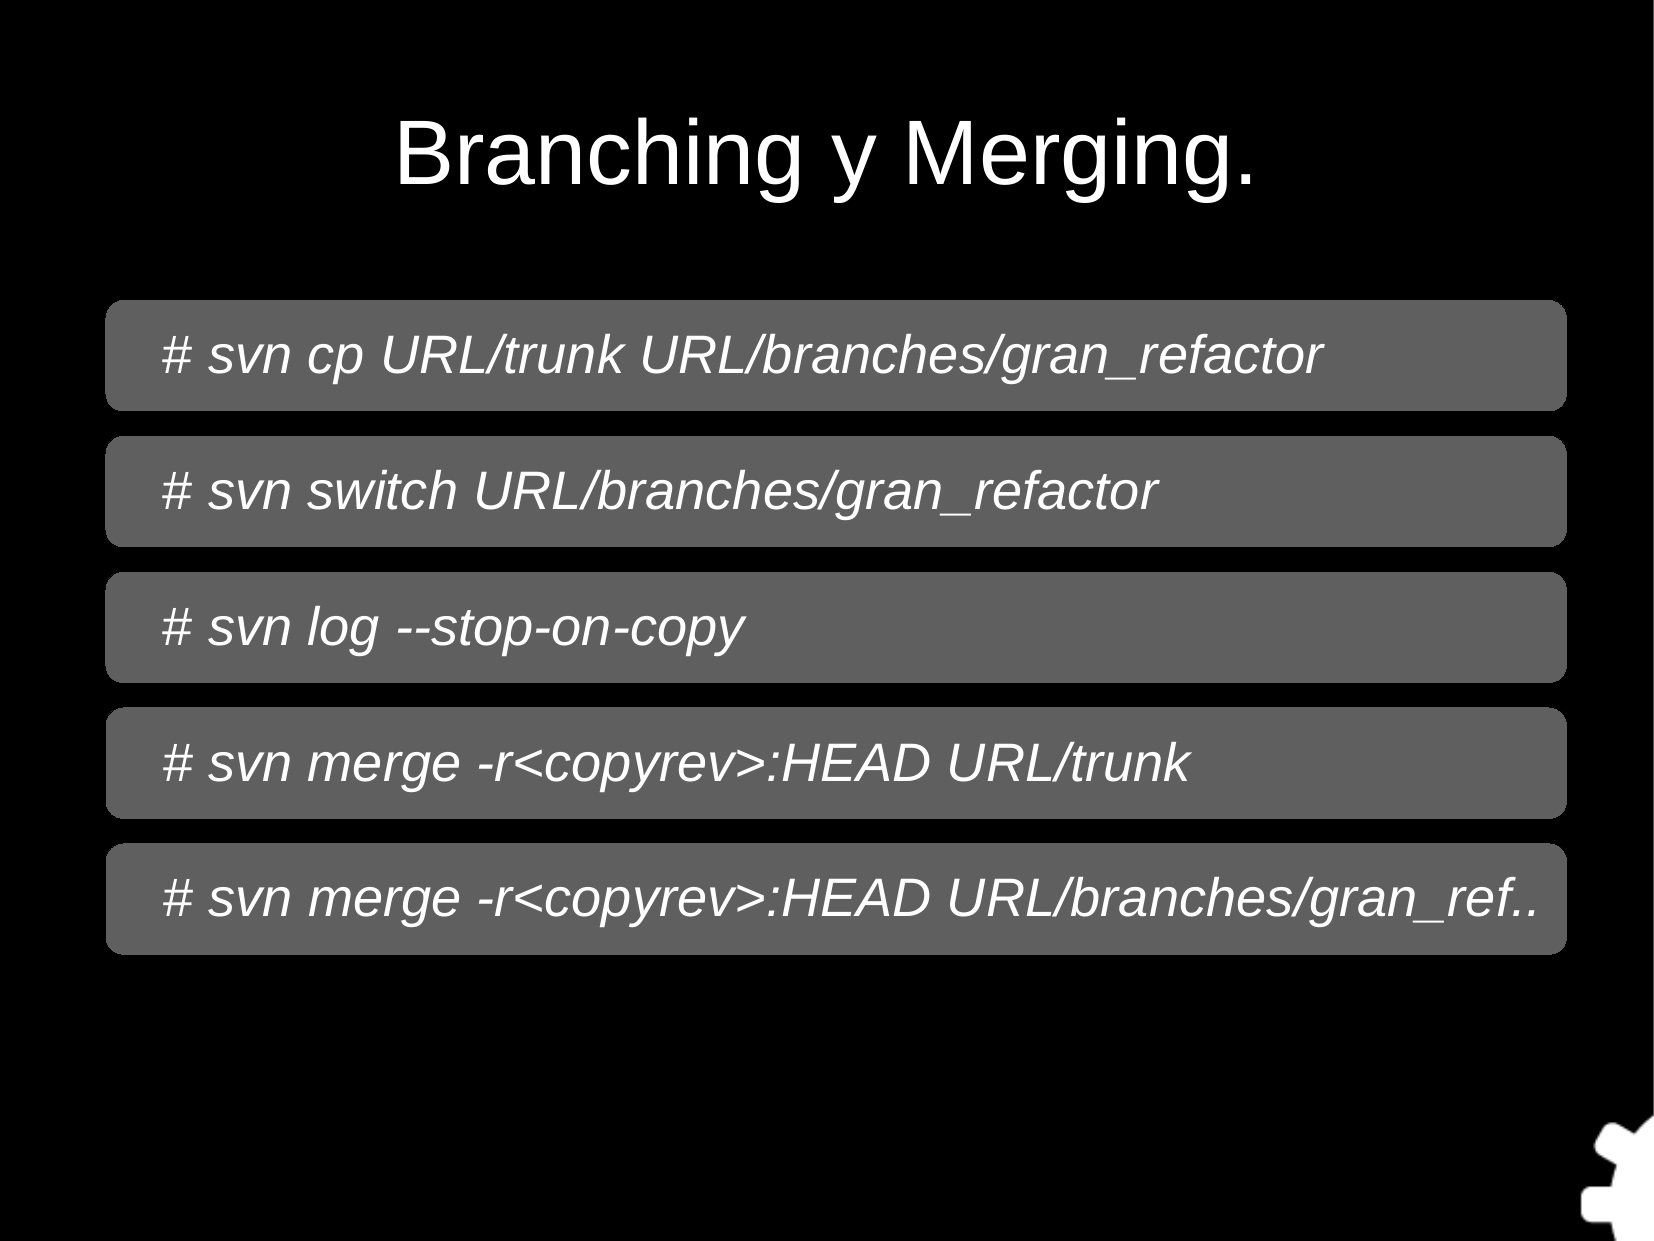

# Branching y Merging.
# svn cp URL/trunk URL/branches/gran_refactor
# svn switch URL/branches/gran_refactor
# svn log --stop-on-copy
# svn merge -r<copyrev>:HEAD URL/trunk
# svn merge -r<copyrev>:HEAD URL/branches/gran_ref..